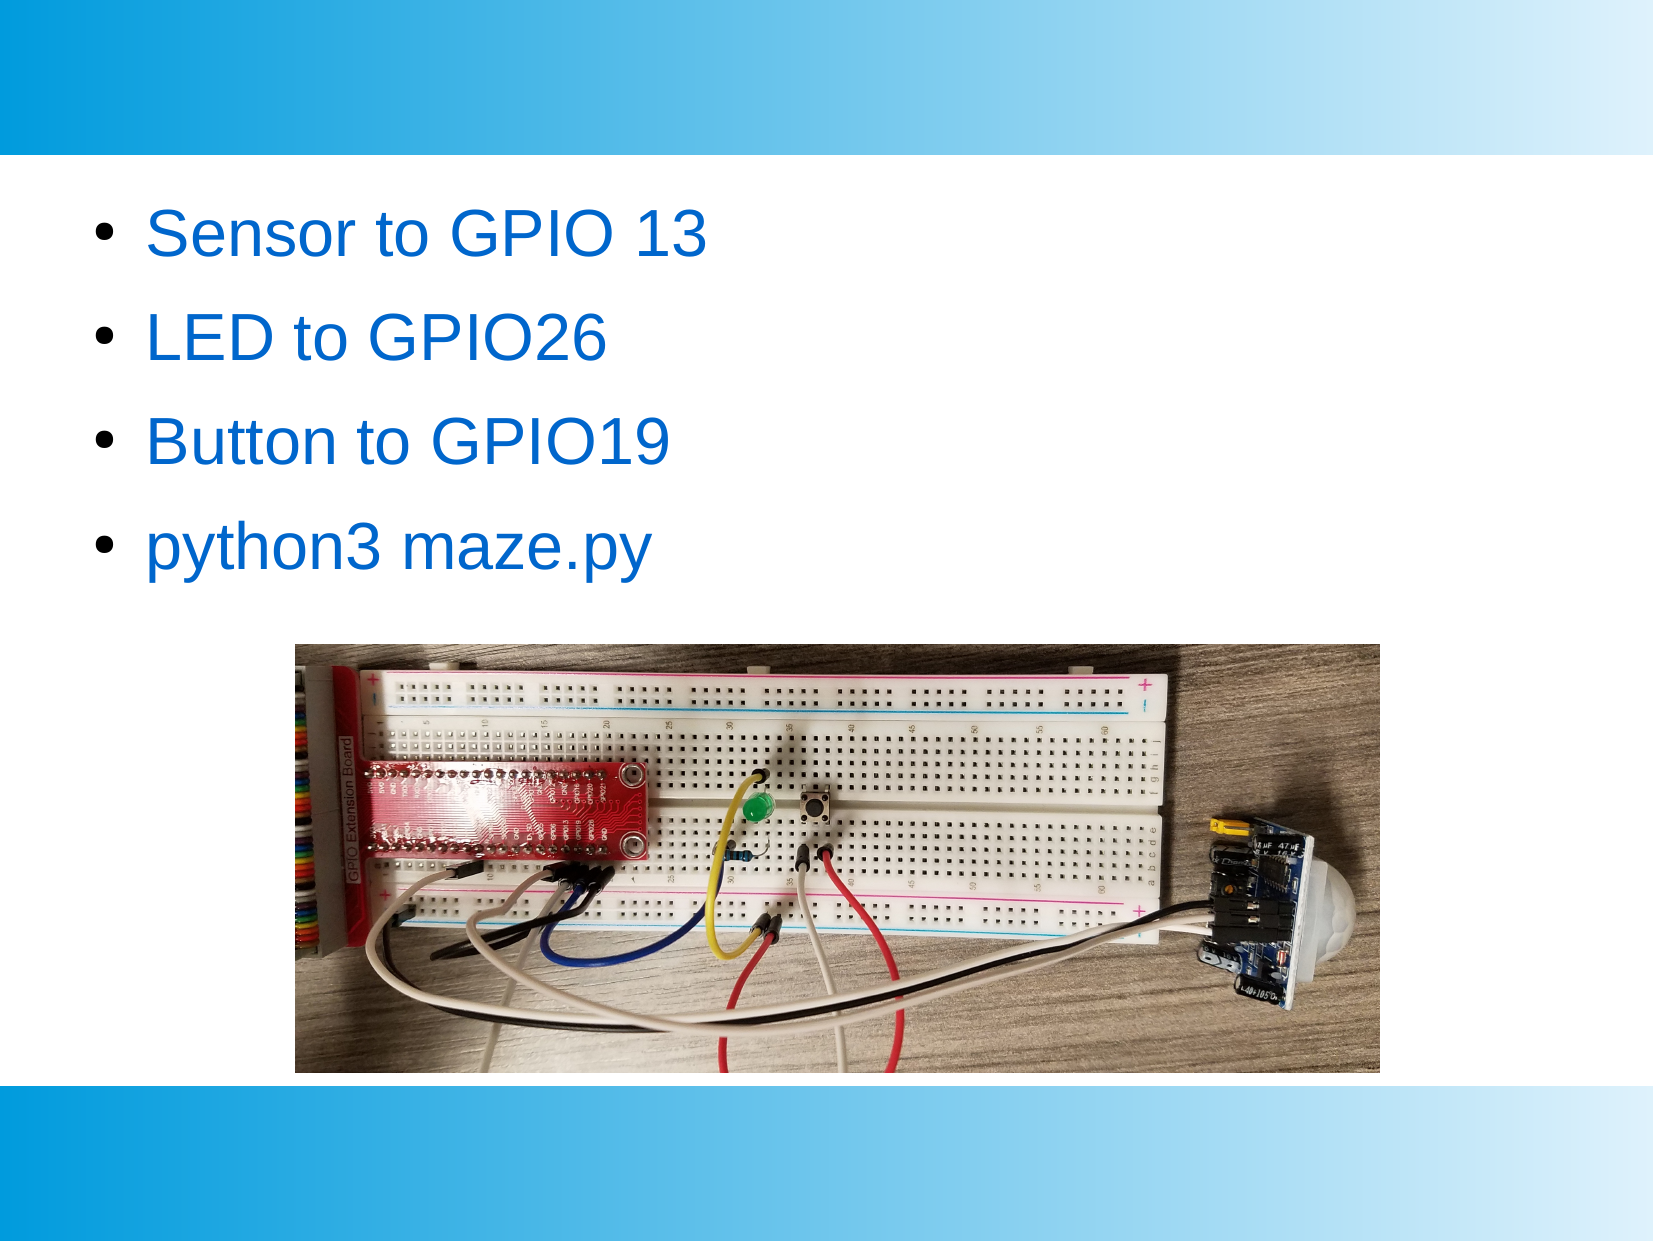

#
Sensor to GPIO 13
LED to GPIO26
Button to GPIO19
python3 maze.py